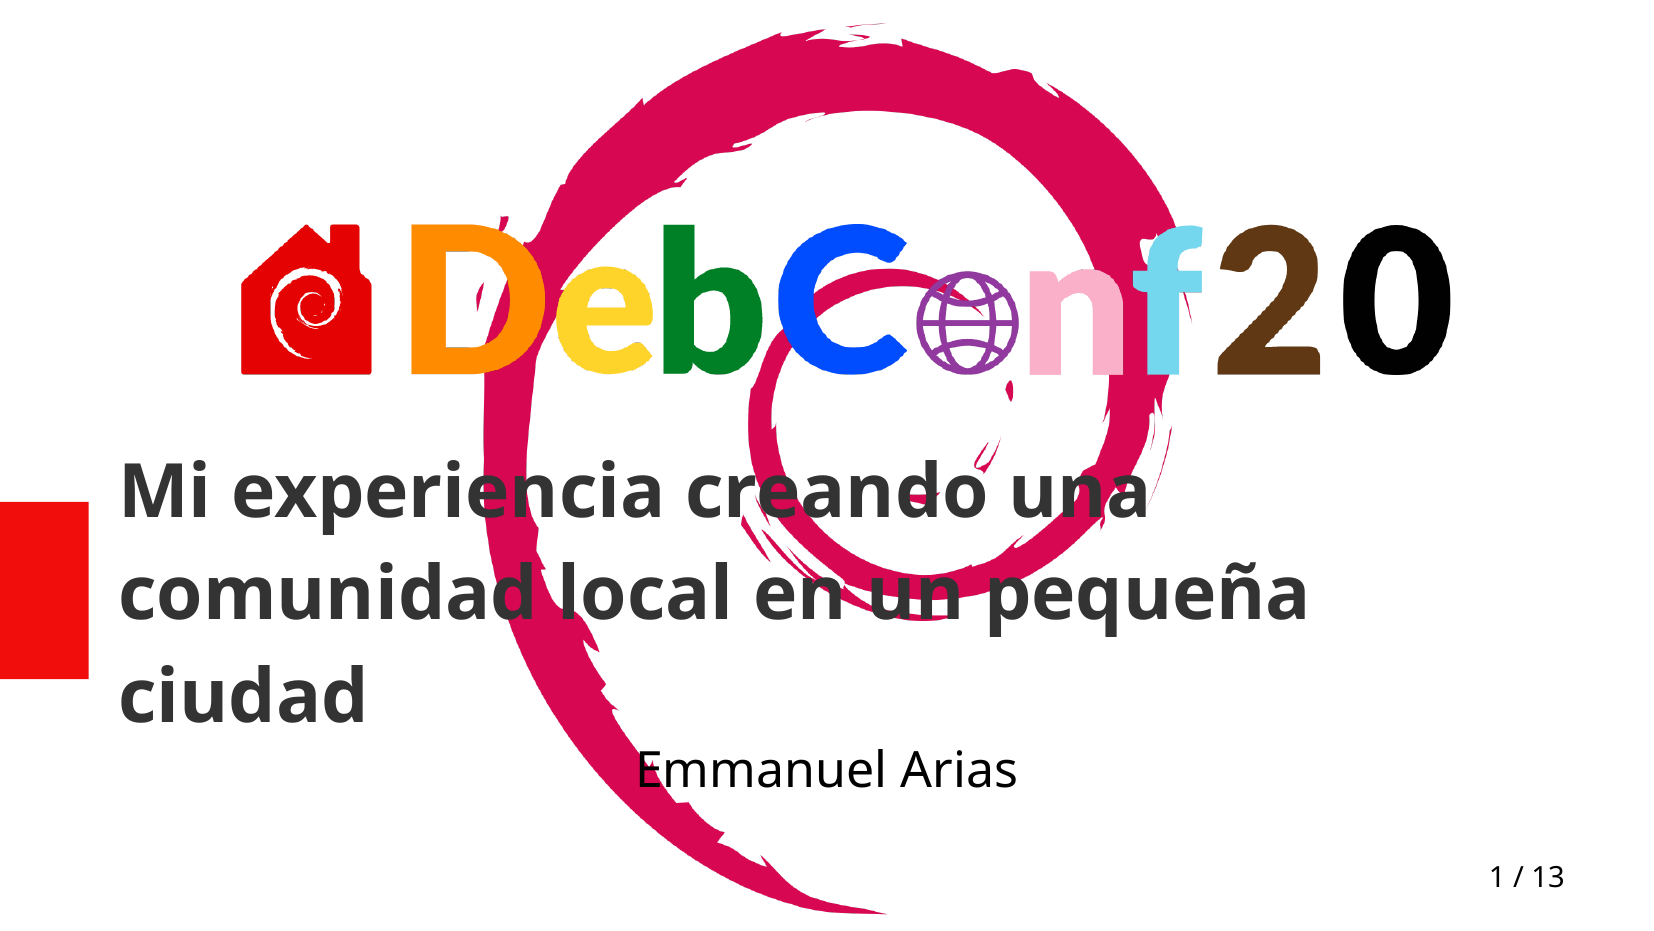

# Mi experiencia creando una comunidad local en un pequeña ciudad
Emmanuel Arias
1